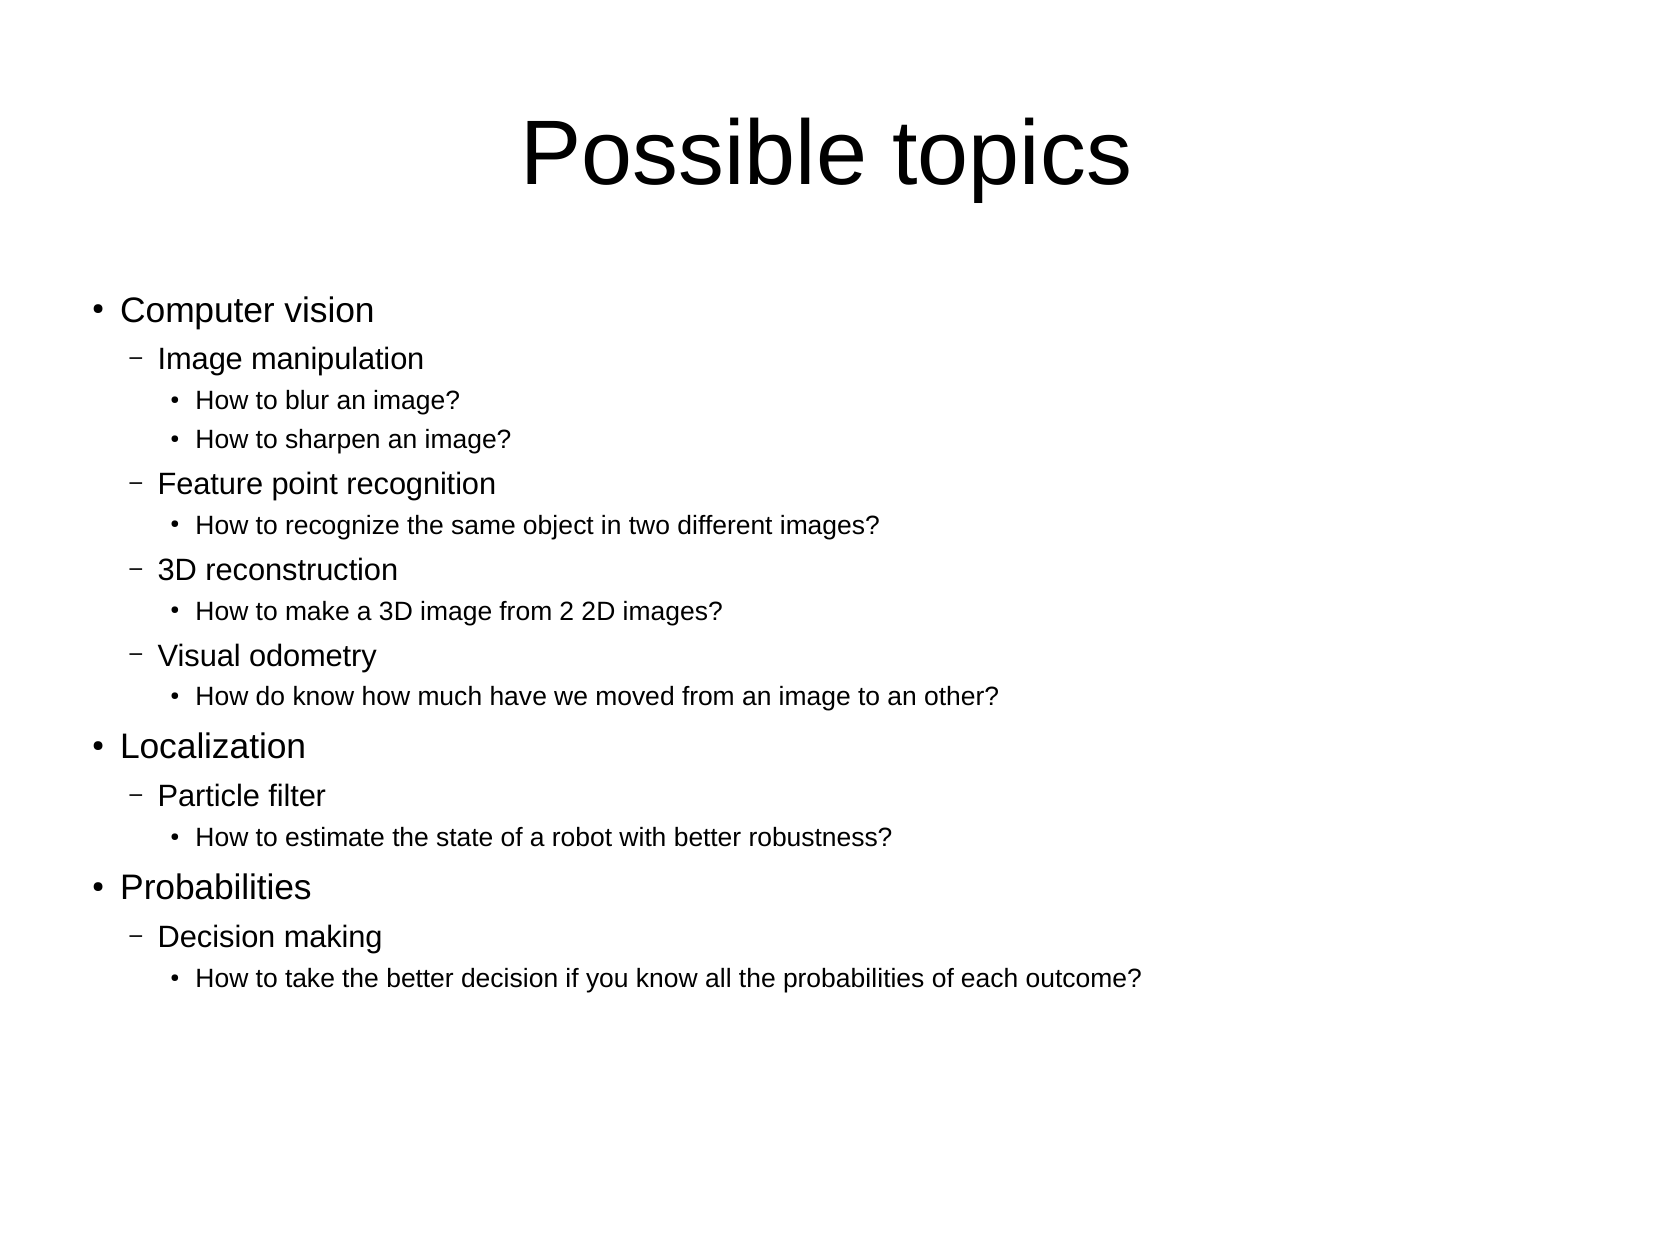

# Possible topics
Computer vision
Image manipulation
How to blur an image?
How to sharpen an image?
Feature point recognition
How to recognize the same object in two different images?
3D reconstruction
How to make a 3D image from 2 2D images?
Visual odometry
How do know how much have we moved from an image to an other?
Localization
Particle filter
How to estimate the state of a robot with better robustness?
Probabilities
Decision making
How to take the better decision if you know all the probabilities of each outcome?